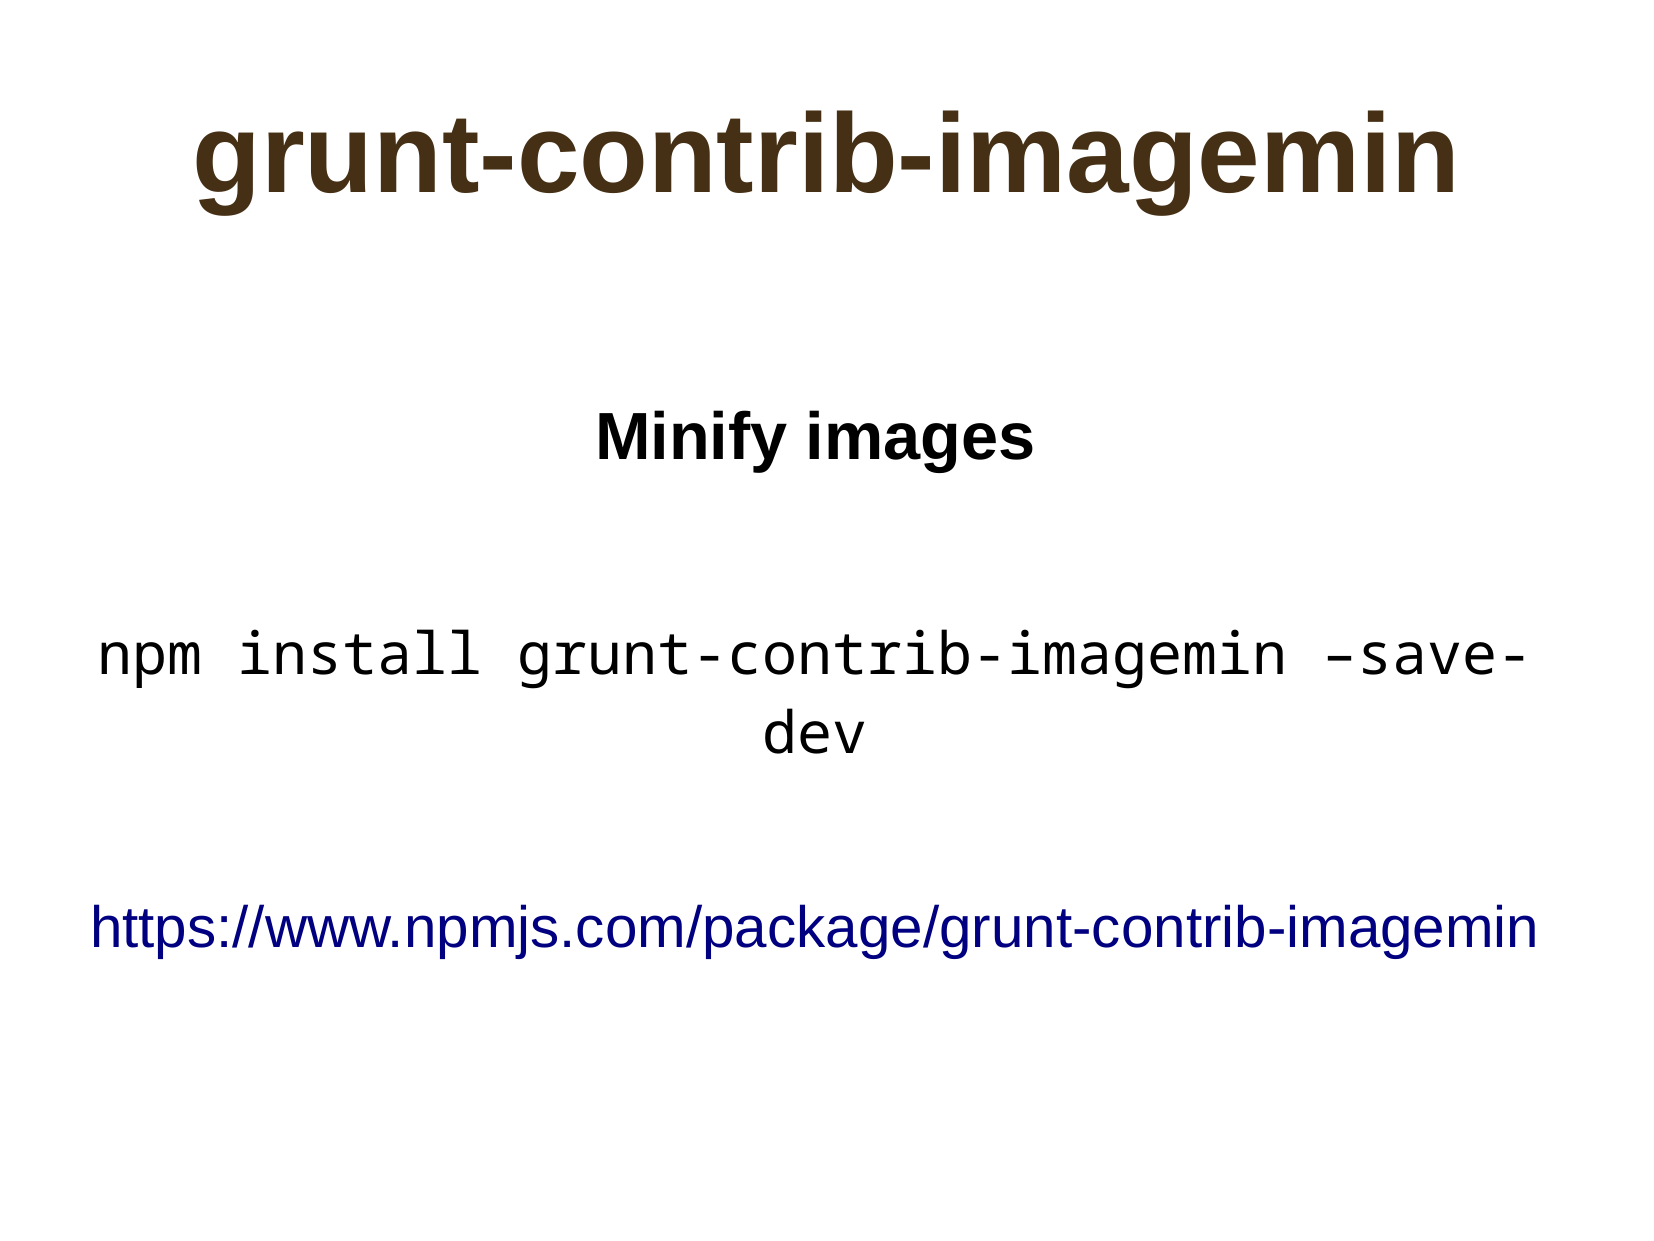

# grunt-contrib-imagemin
Minify images
npm install grunt-contrib-imagemin –save-dev
https://www.npmjs.com/package/grunt-contrib-imagemin